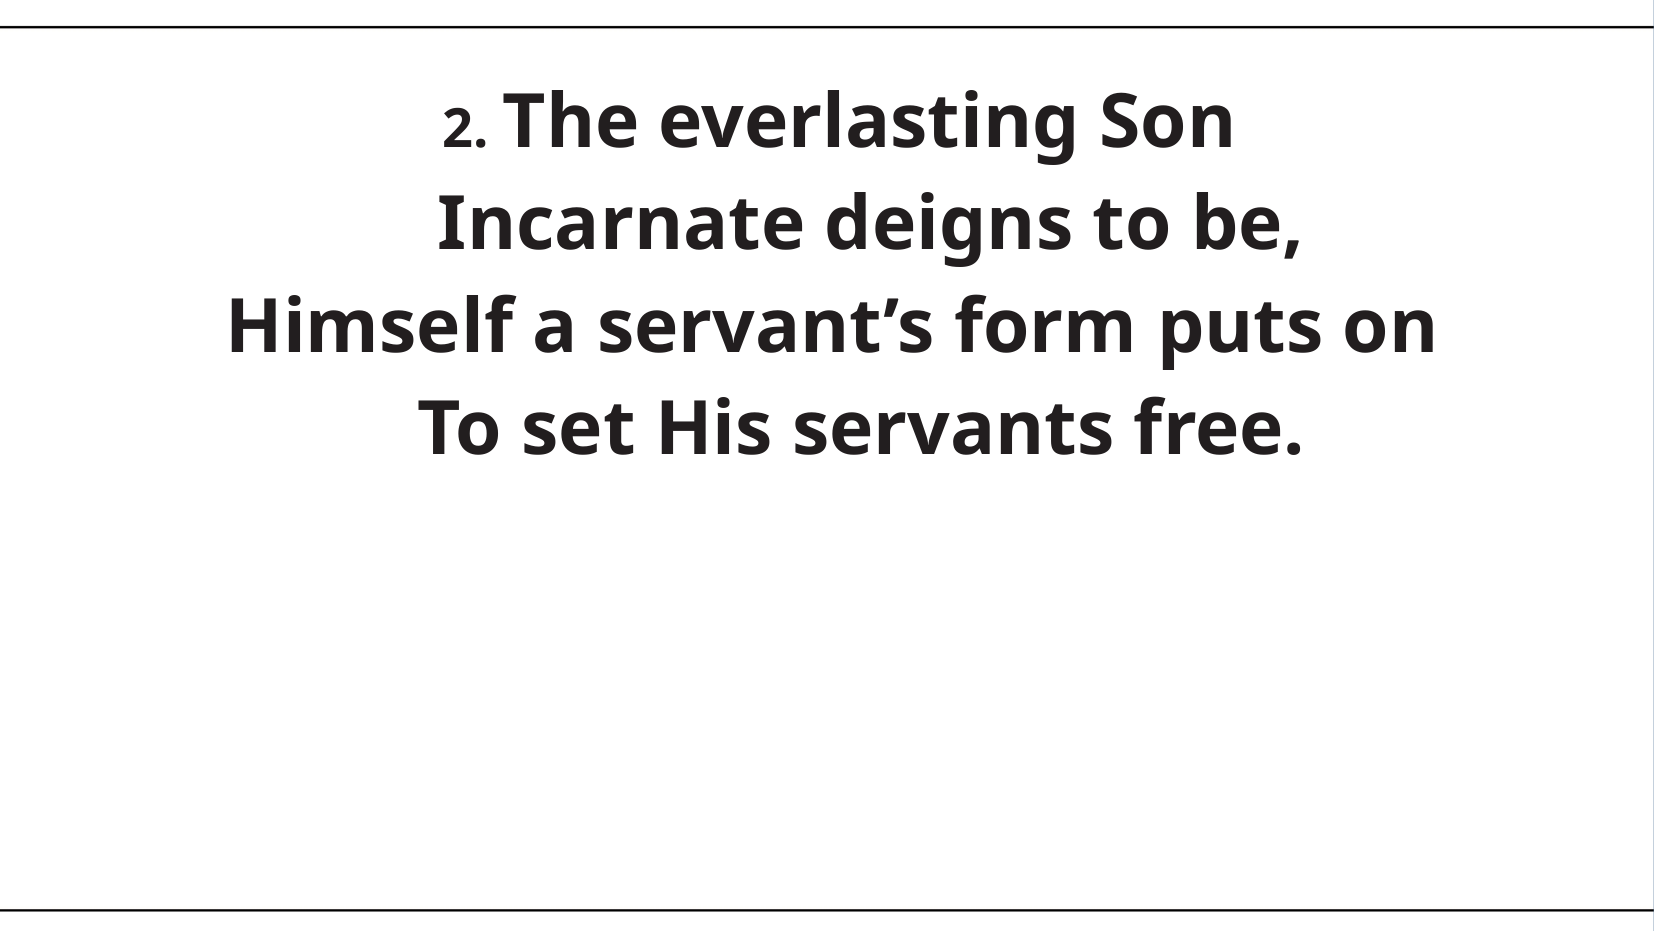

2. The everlasting Son
 Incarnate deigns to be,
Himself a servant’s form puts on
 To set His servants free.